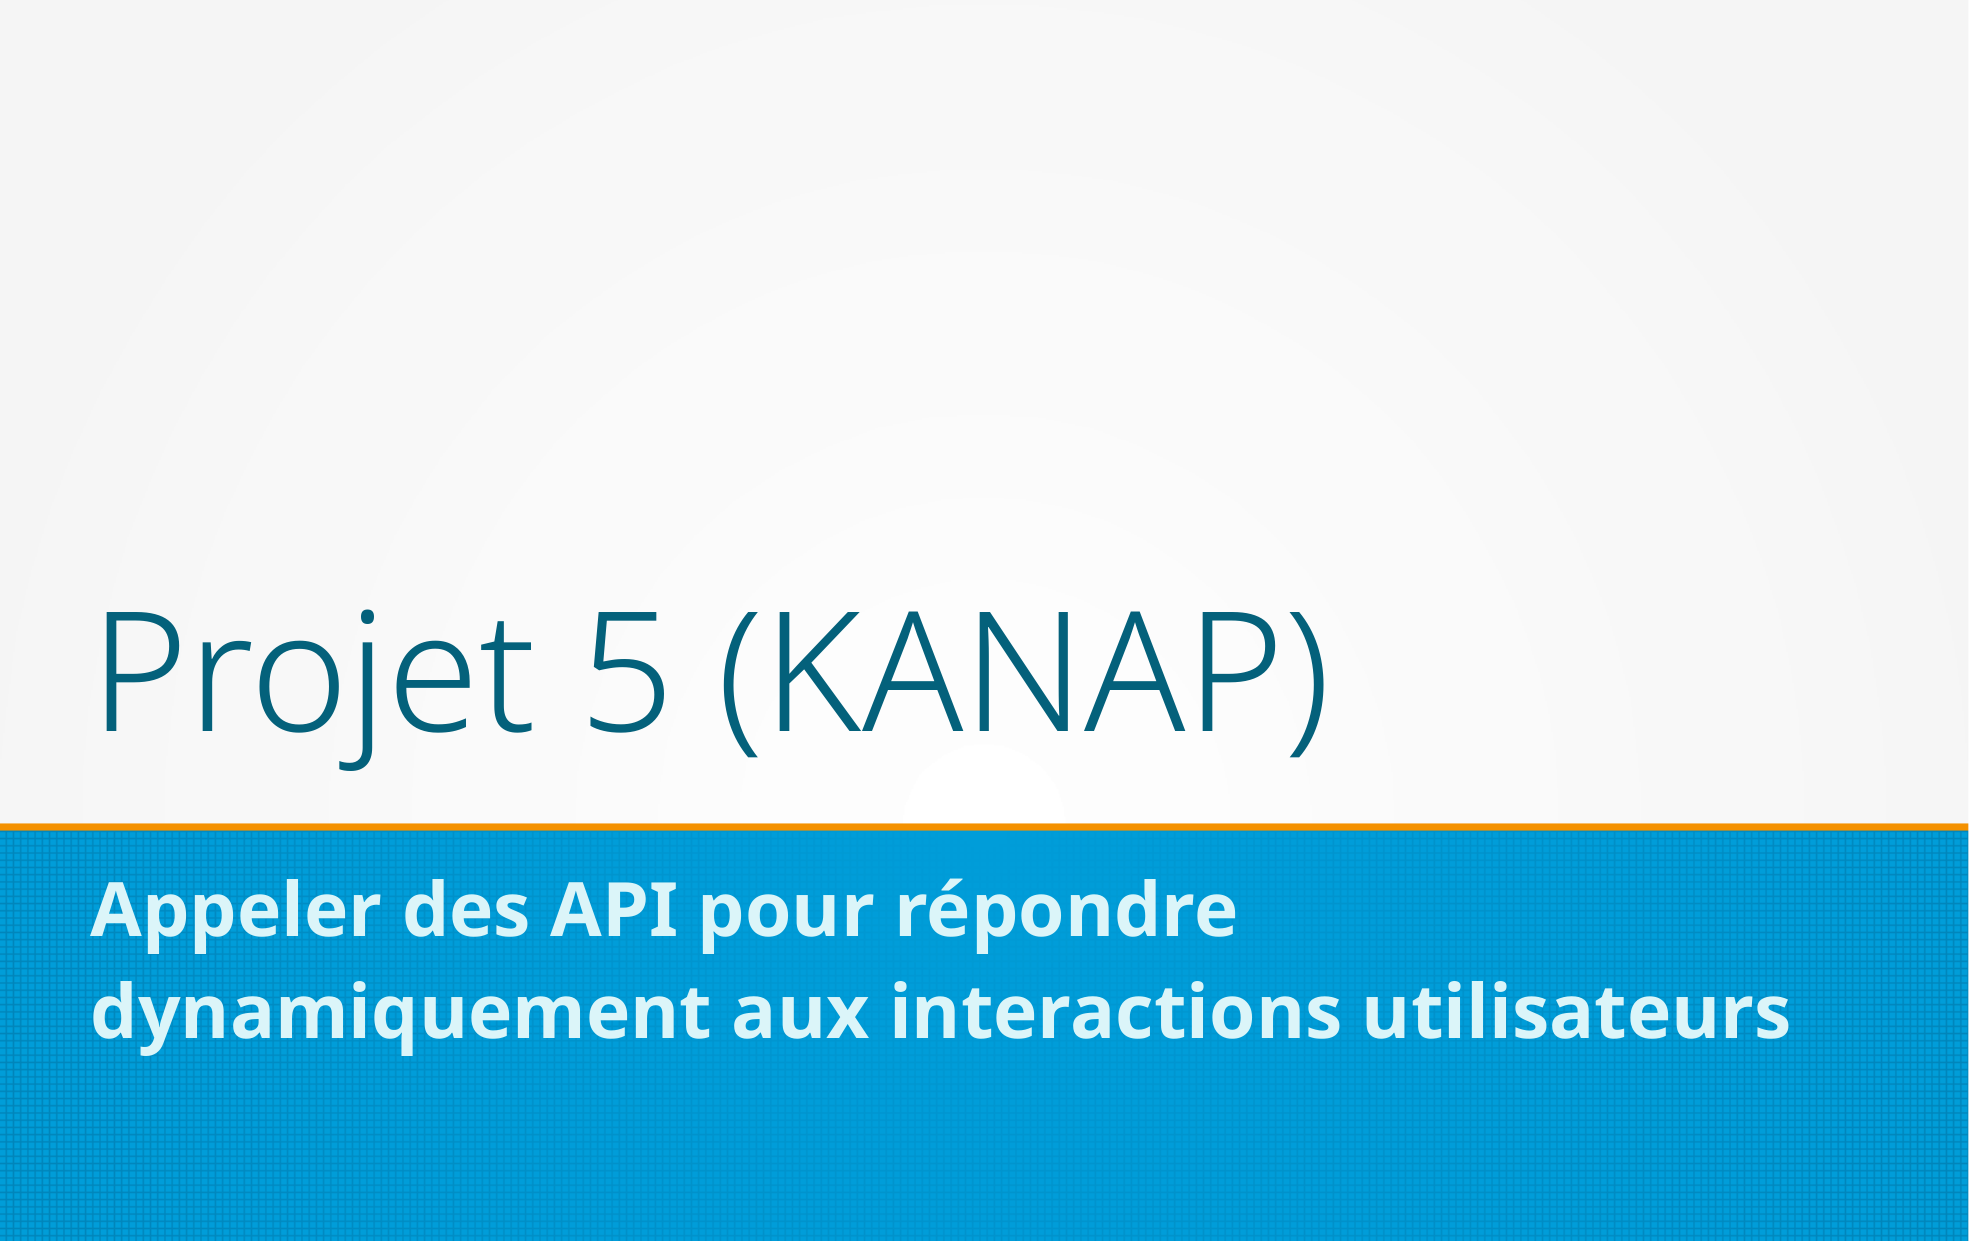

# Projet 5 (KANAP)
Appeler des API pour répondre dynamiquement aux interactions utilisateurs